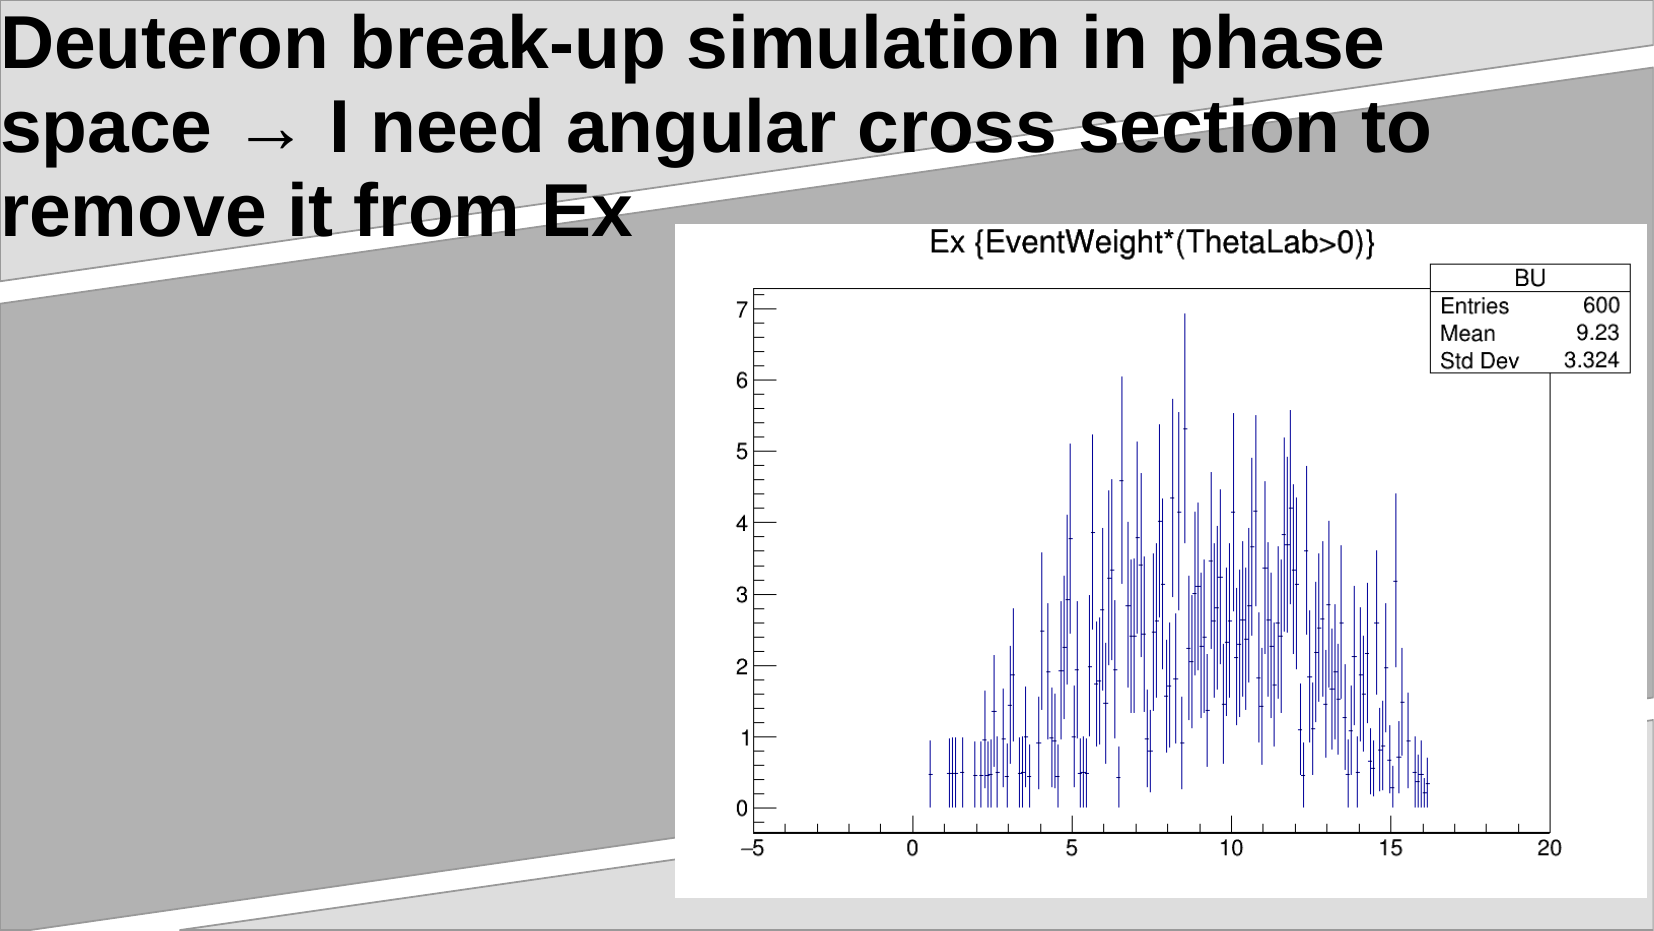

# Deuteron break-up simulation in phase space → I need angular cross section to remove it from Ex
16